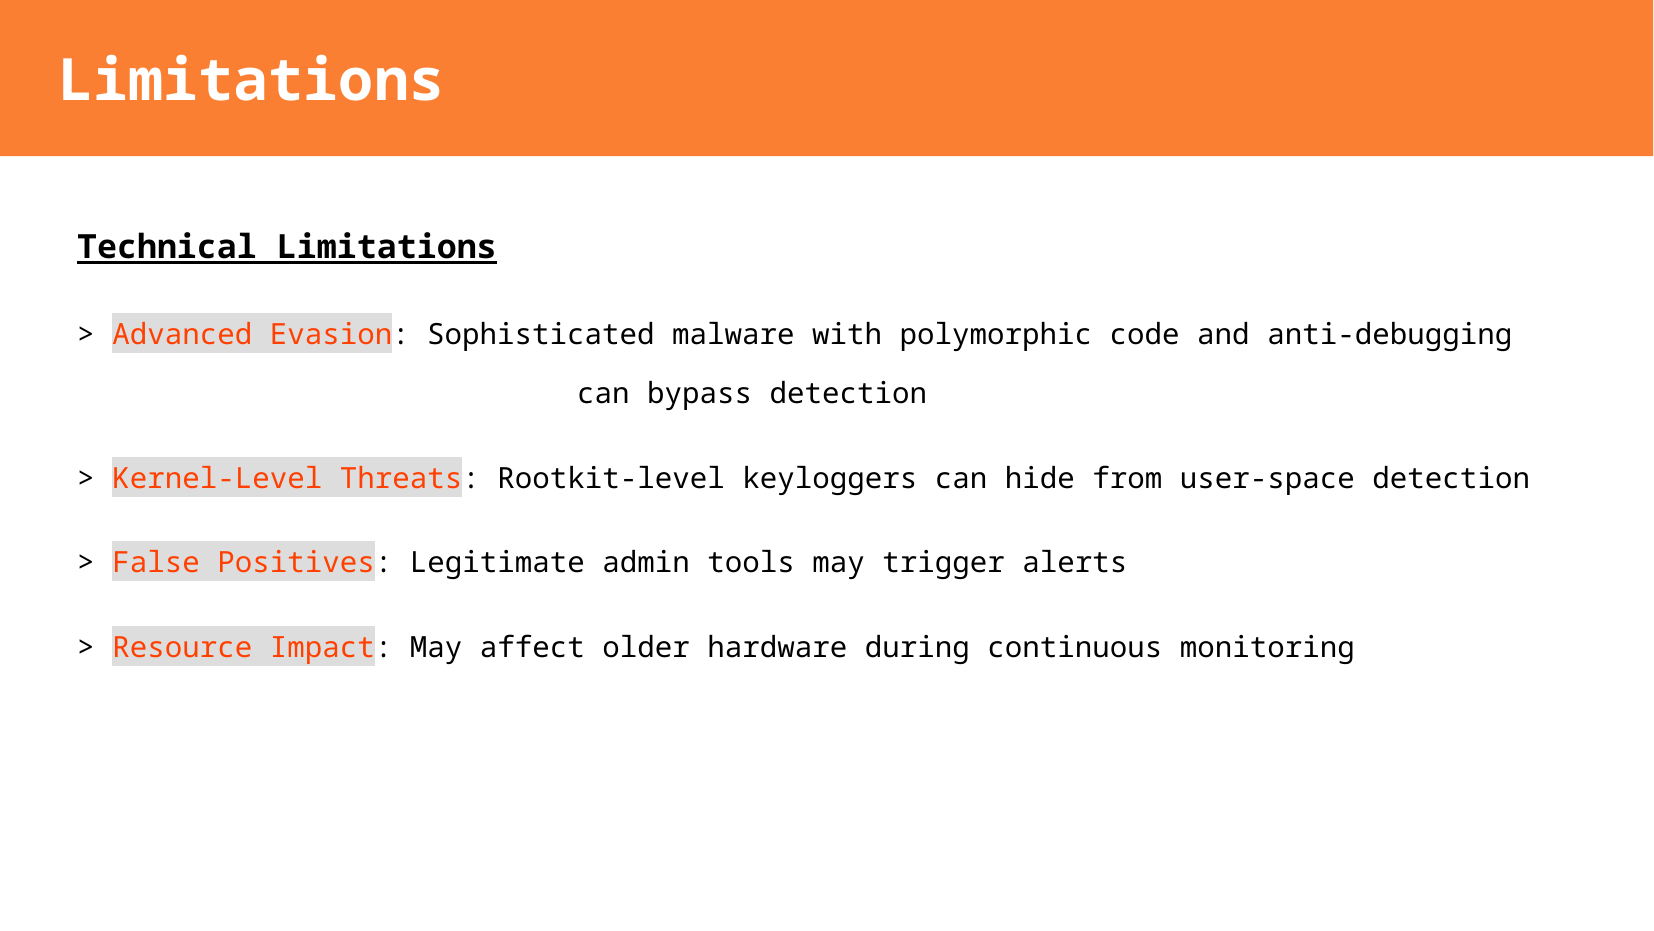

# Limitations
Technical Limitations
> Advanced Evasion: Sophisticated malware with polymorphic code and anti-debugging 		 can bypass detection
> Kernel-Level Threats: Rootkit-level keyloggers can hide from user-space detection
> False Positives: Legitimate admin tools may trigger alerts
> Resource Impact: May affect older hardware during continuous monitoring